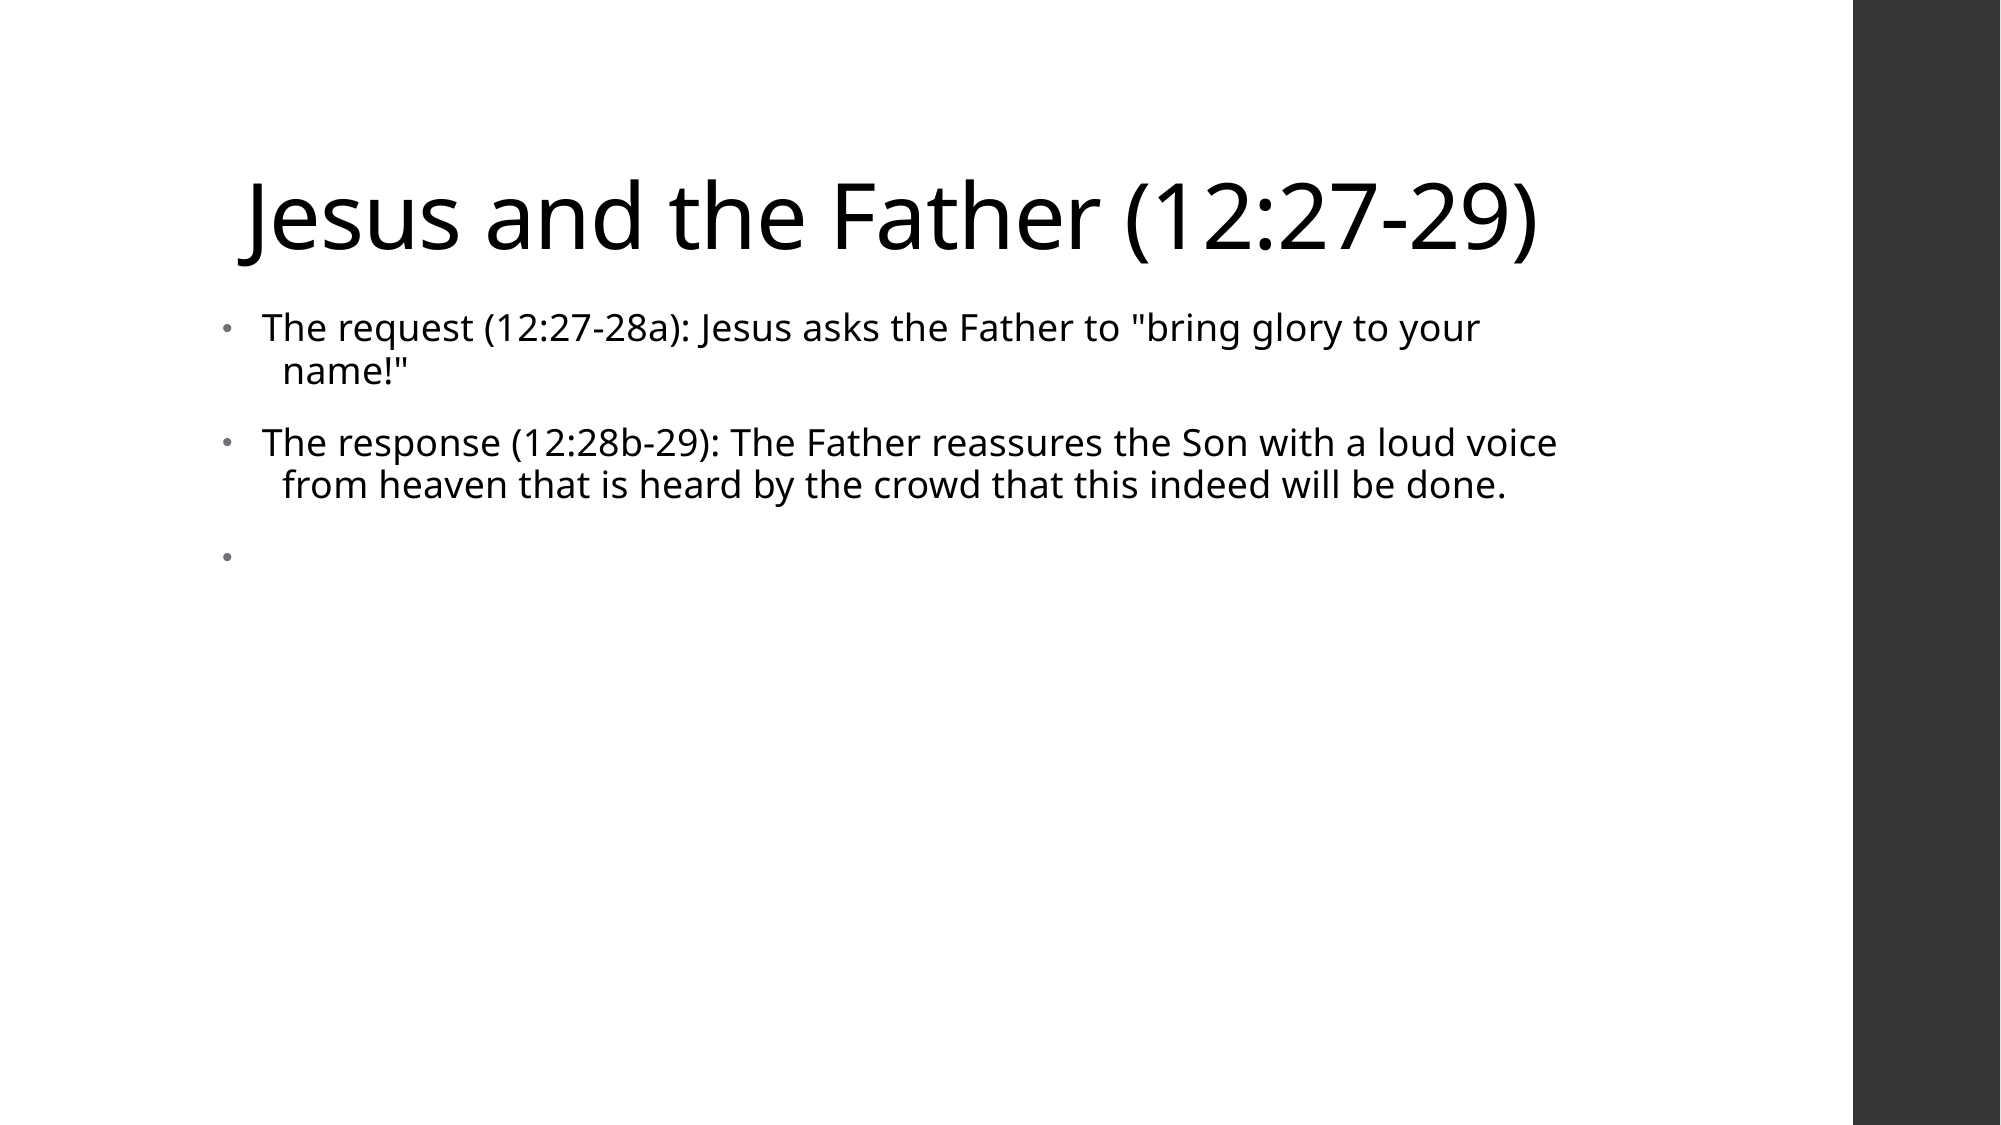

# Jesus and the Father (12:27-29)
 The request (12:27-28a): Jesus asks the Father to "bring glory to your name!"
 The response (12:28b-29): The Father reassures the Son with a loud voice from heaven that is heard by the crowd that this indeed will be done.